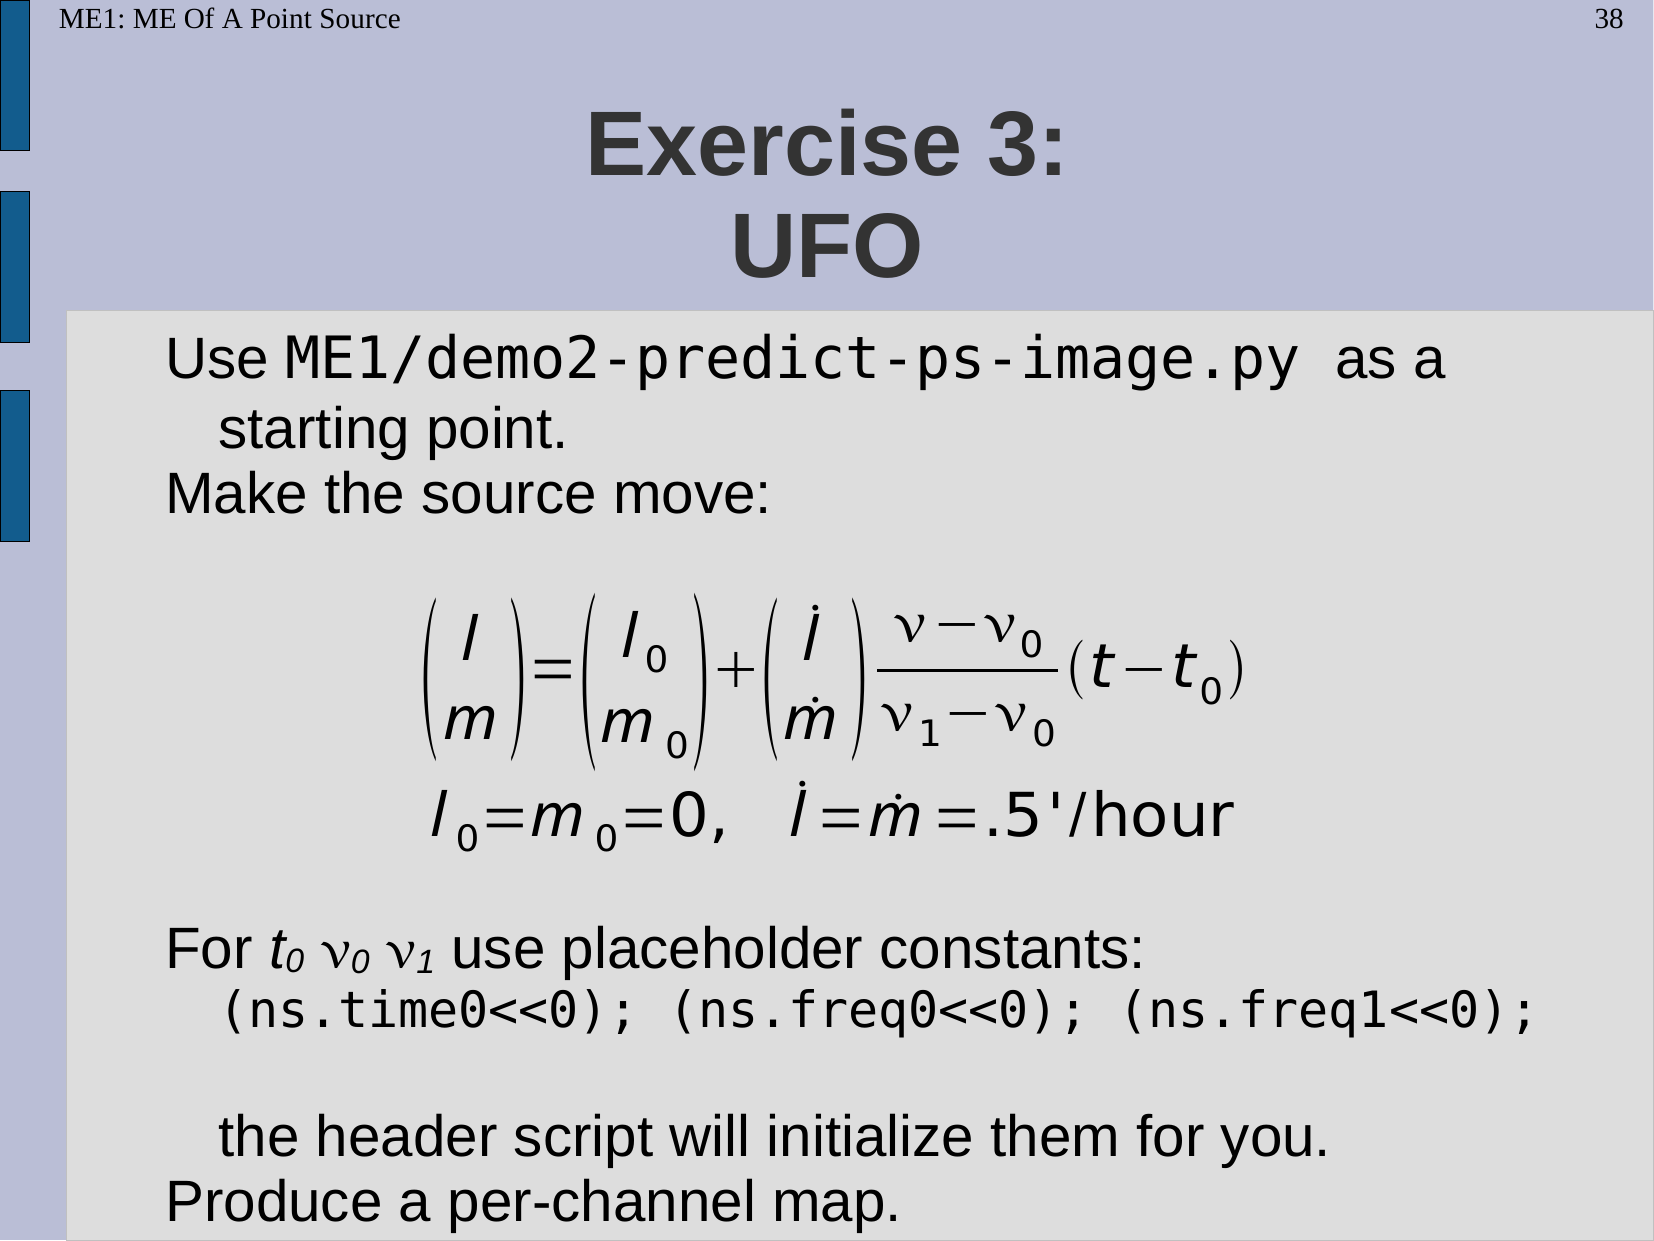

ME1: ME Of A Point Source
38
# Exercise 3: UFO
Use ME1/demo2-predict-ps-image.py as a starting point.
Make the source move:
For t0 0 1 use placeholder constants:
(ns.time0<<0); (ns.freq0<<0); (ns.freq1<<0);
the header script will initialize them for you.
Produce a per-channel map.